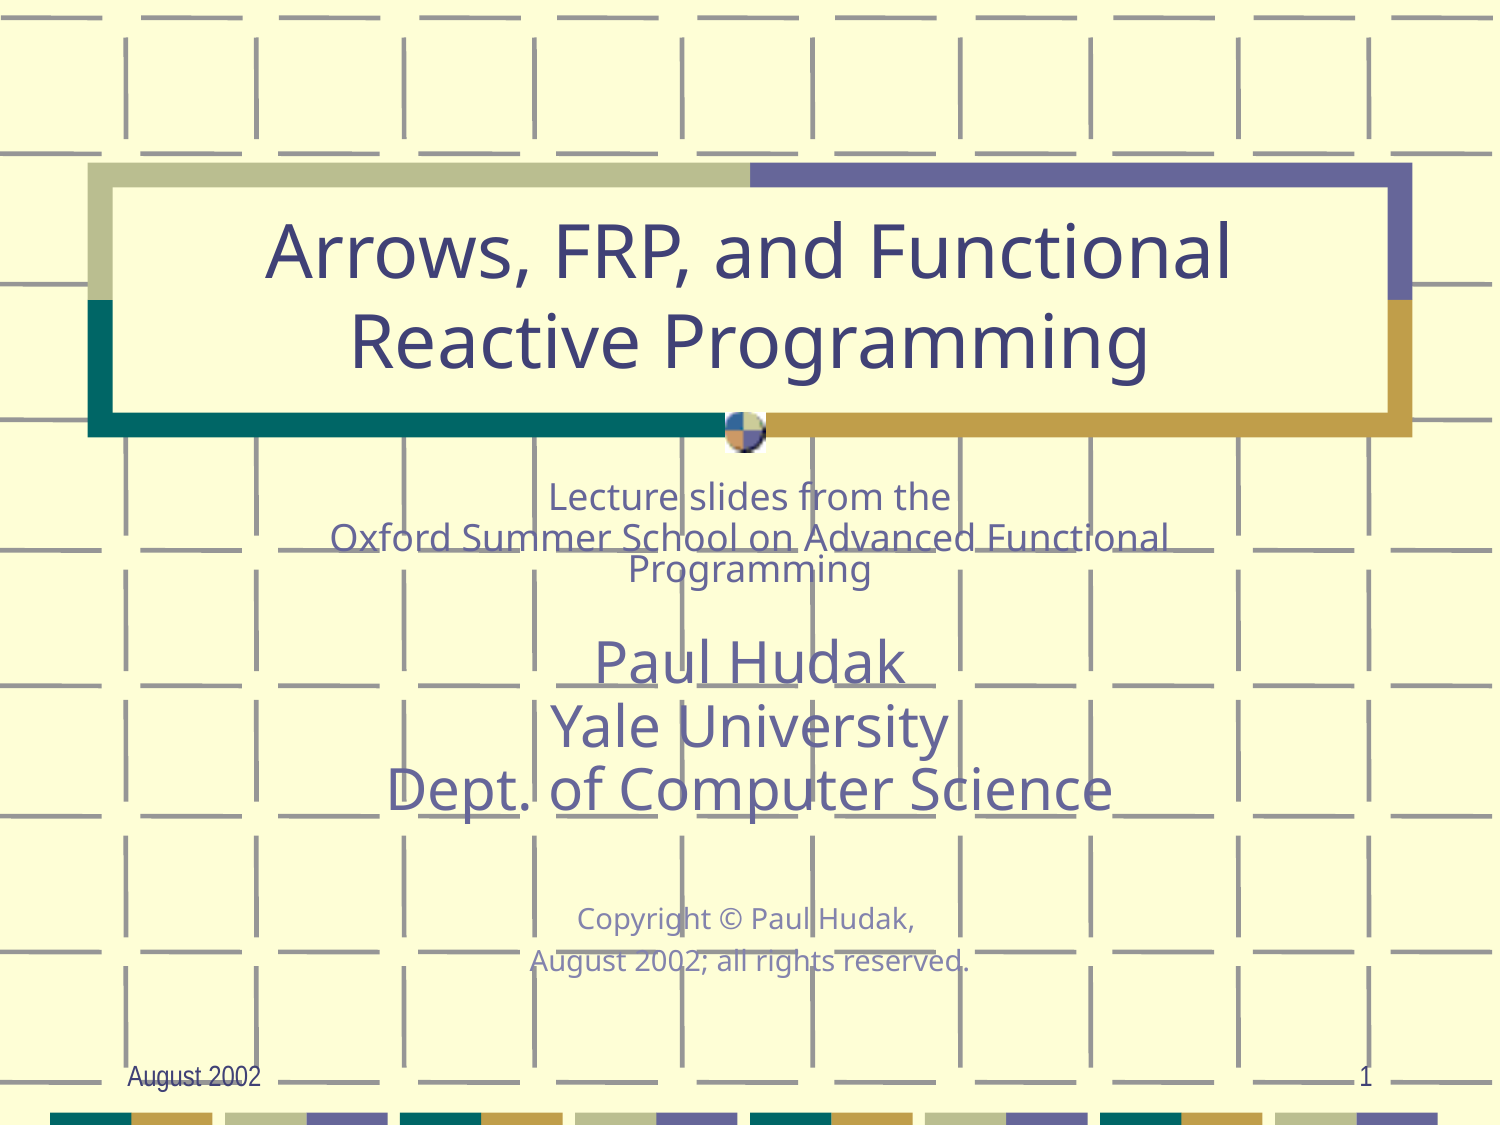

# Arrows, FRP, and Functional Reactive Programming
Lecture slides from the
Oxford Summer School on Advanced Functional Programming
Paul Hudak
Yale University
Dept. of Computer Science
Copyright © Paul Hudak,
August 2002; all rights reserved.
August 2002
1